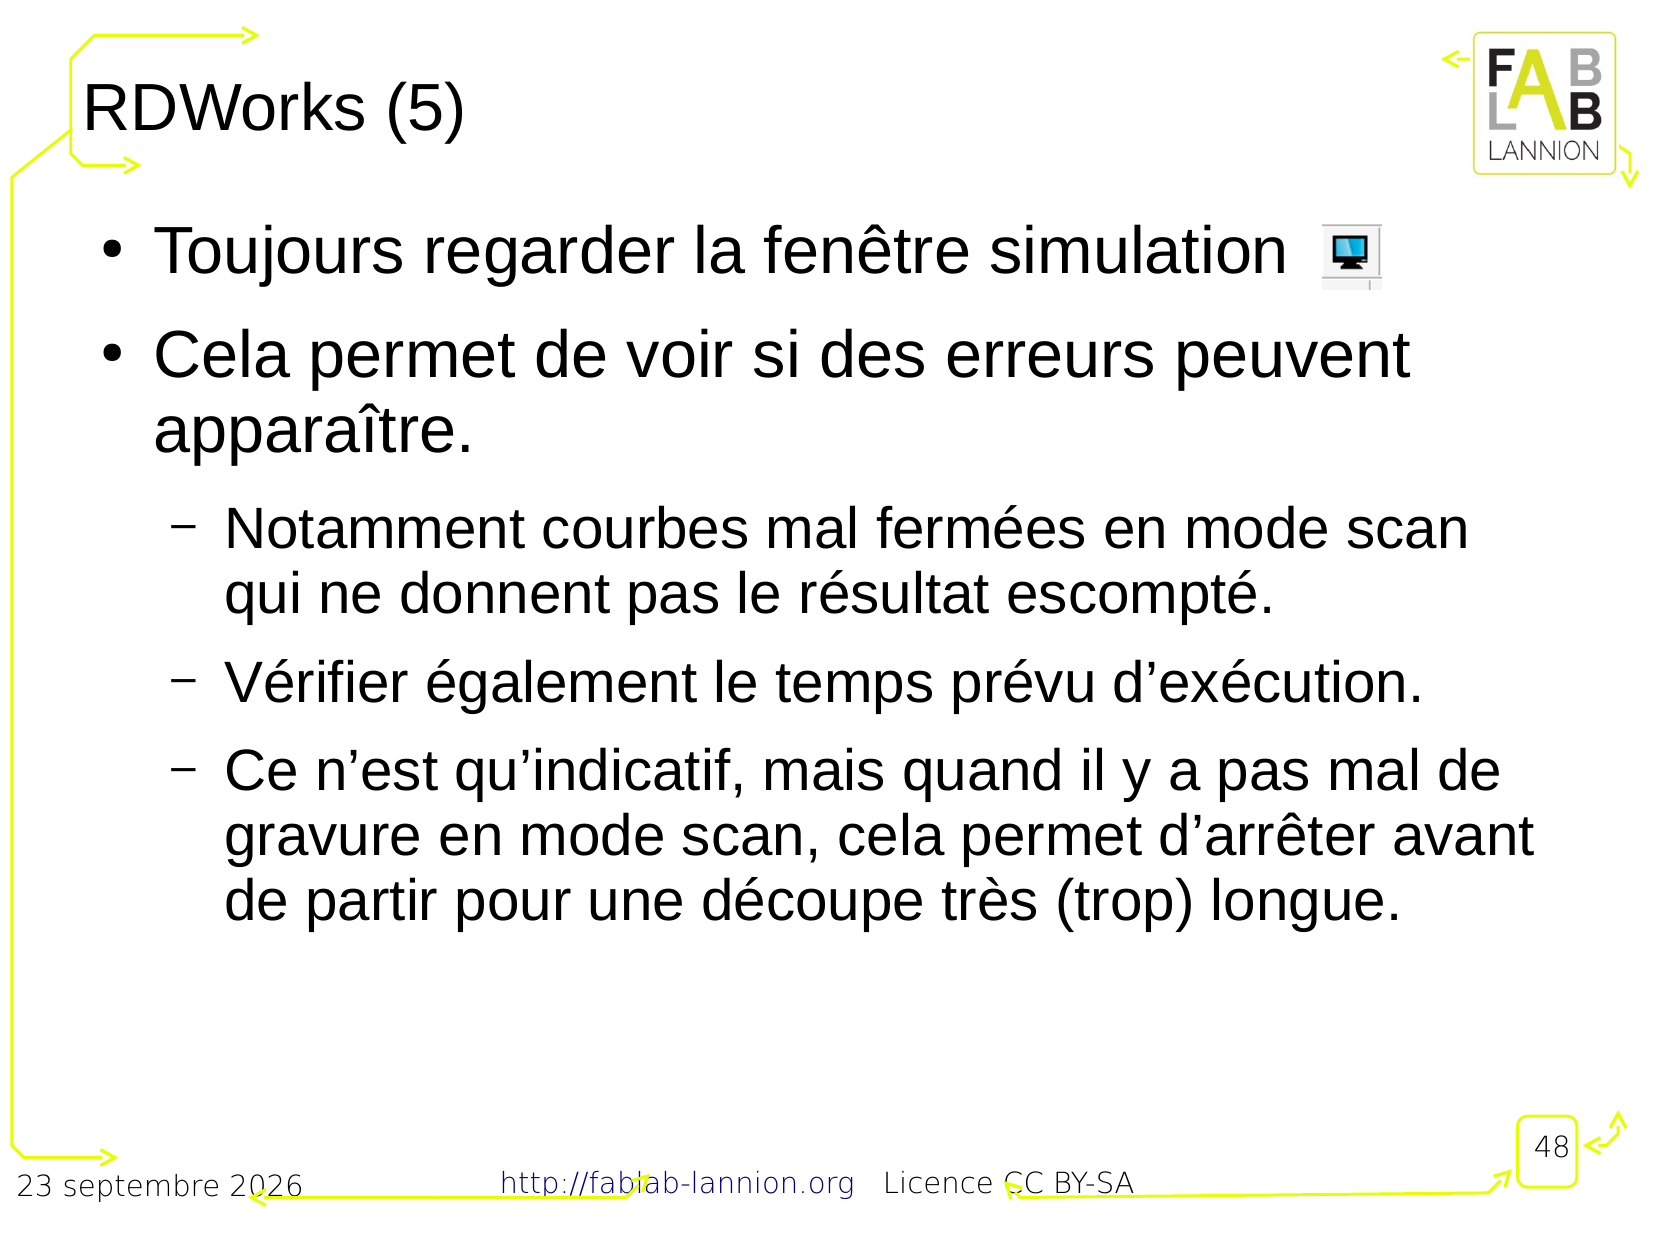

# RDWorks (5)
Toujours regarder la fenêtre simulation
Cela permet de voir si des erreurs peuvent apparaître.
Notamment courbes mal fermées en mode scan qui ne donnent pas le résultat escompté.
Vérifier également le temps prévu d’exécution.
Ce n’est qu’indicatif, mais quand il y a pas mal de gravure en mode scan, cela permet d’arrêter avant de partir pour une découpe très (trop) longue.
48